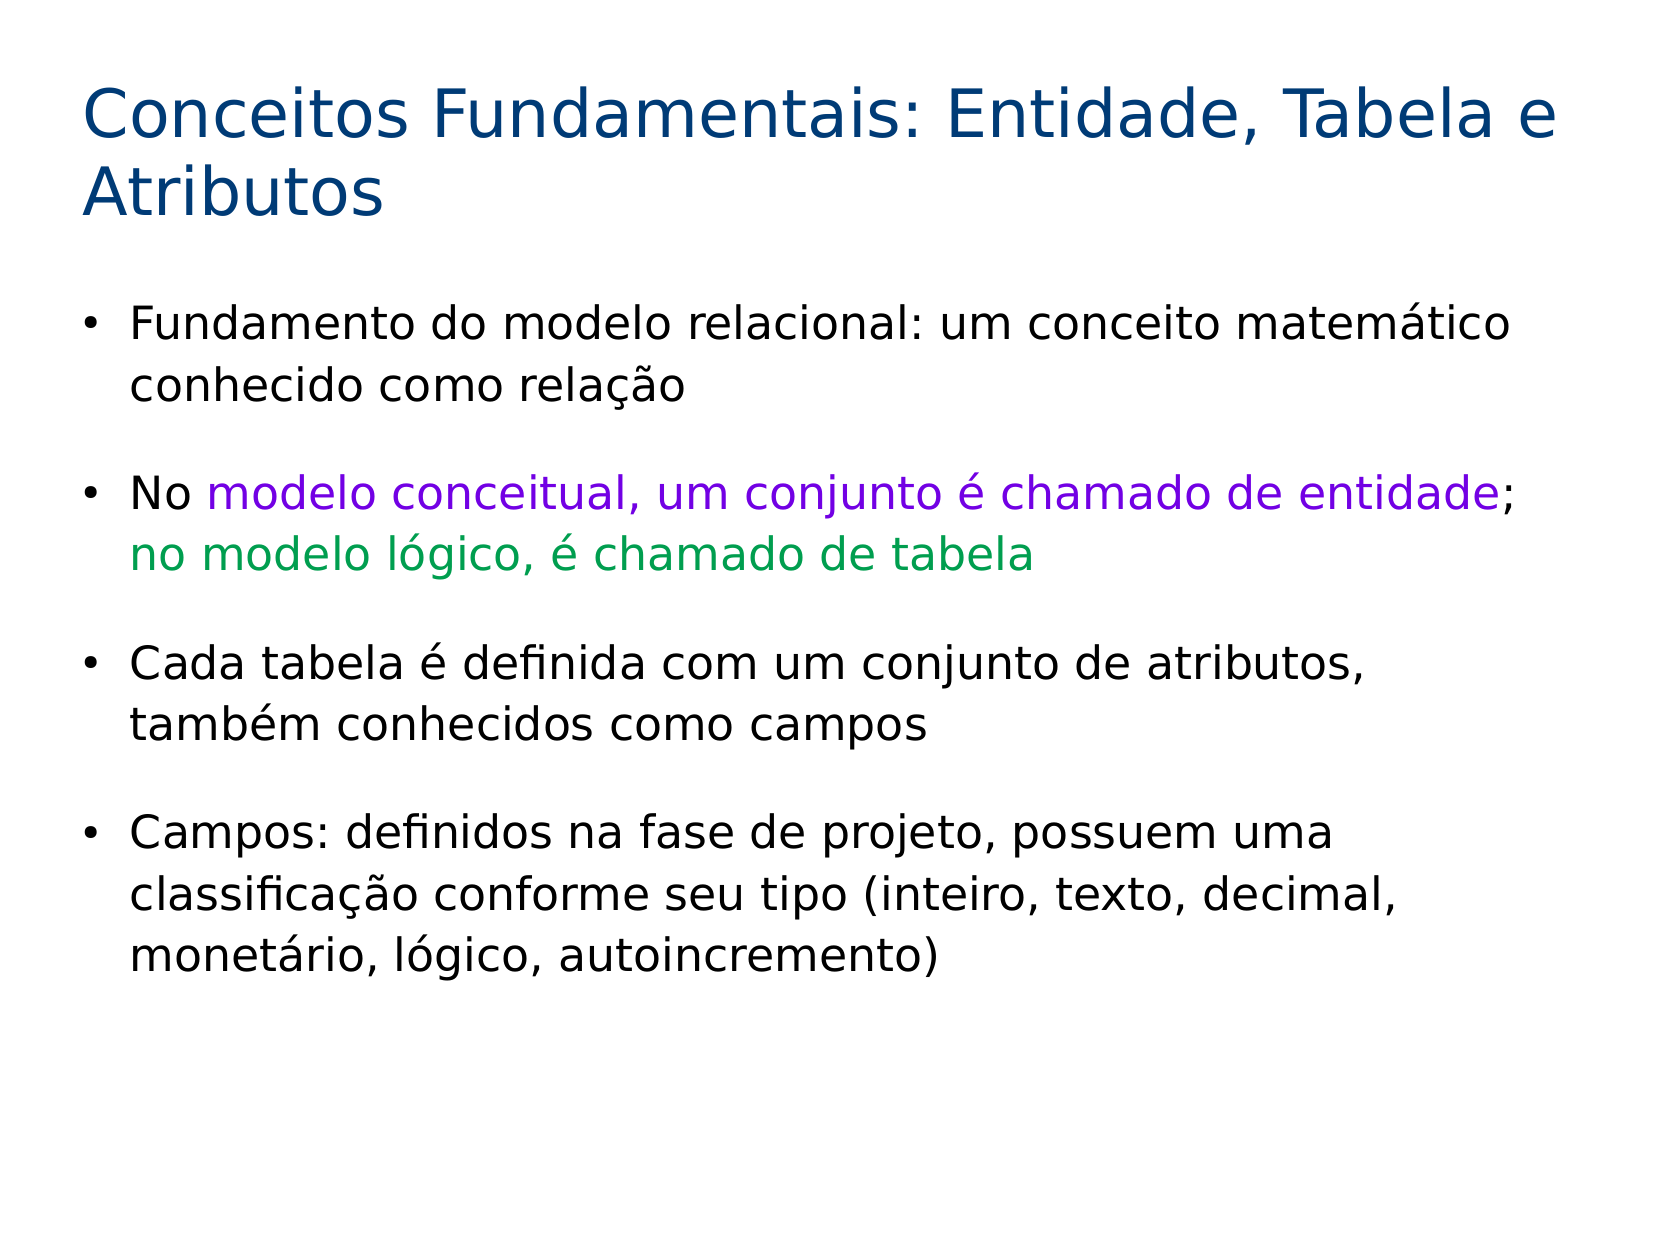

# Conceitos Fundamentais: Entidade, Tabela e Atributos
Fundamento do modelo relacional: um conceito matemático conhecido como relação
No modelo conceitual, um conjunto é chamado de entidade; no modelo lógico, é chamado de tabela
Cada tabela é definida com um conjunto de atributos, também conhecidos como campos
Campos: definidos na fase de projeto, possuem uma classificação conforme seu tipo (inteiro, texto, decimal, monetário, lógico, autoincremento)